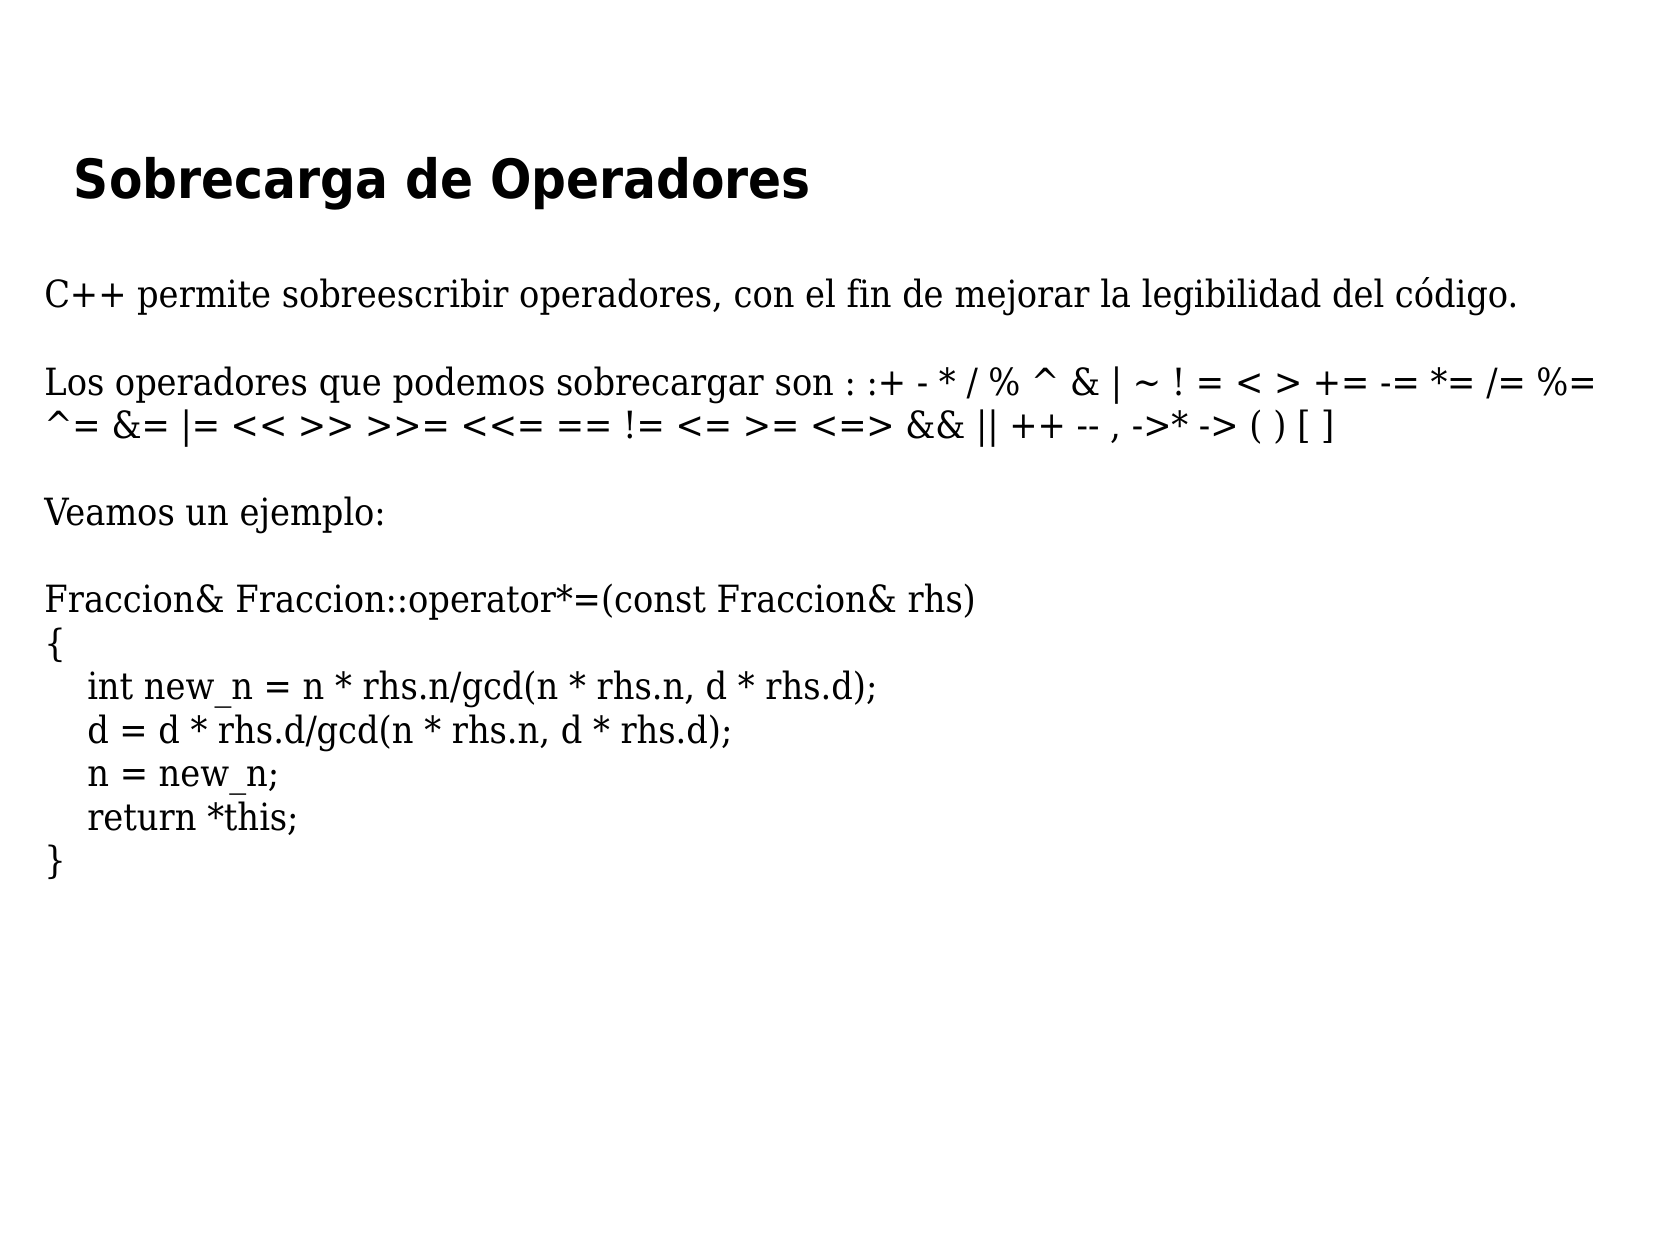

Sobrecarga de Operadores
C++ permite sobreescribir operadores, con el fin de mejorar la legibilidad del código.
Los operadores que podemos sobrecargar son : :+ - * / % ^ & | ~ ! = < > += -= *= /= %= ^= &= |= << >> >>= <<= == != <= >= <=> && || ++ -- , ->* -> ( ) [ ]
Veamos un ejemplo:
Fraccion& Fraccion::operator*=(const Fraccion& rhs)
{
 int new_n = n * rhs.n/gcd(n * rhs.n, d * rhs.d);
 d = d * rhs.d/gcd(n * rhs.n, d * rhs.d);
 n = new_n;
 return *this;
}